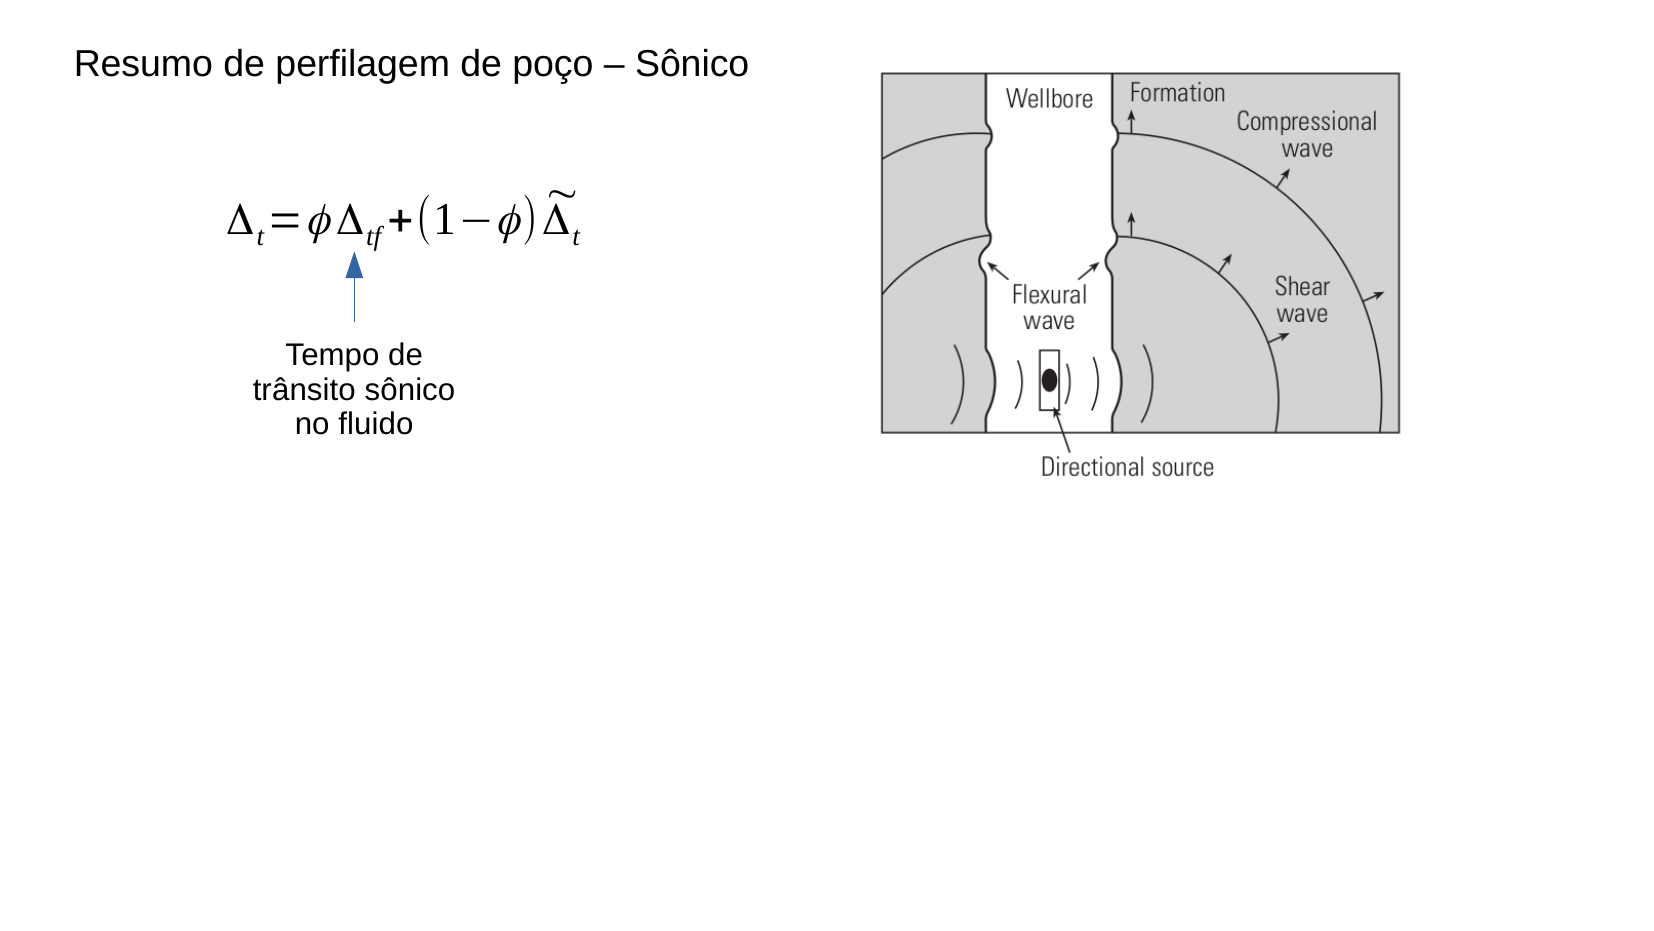

Resumo de perfilagem de poço – Sônico
Tempo de trânsito sônico no fluido